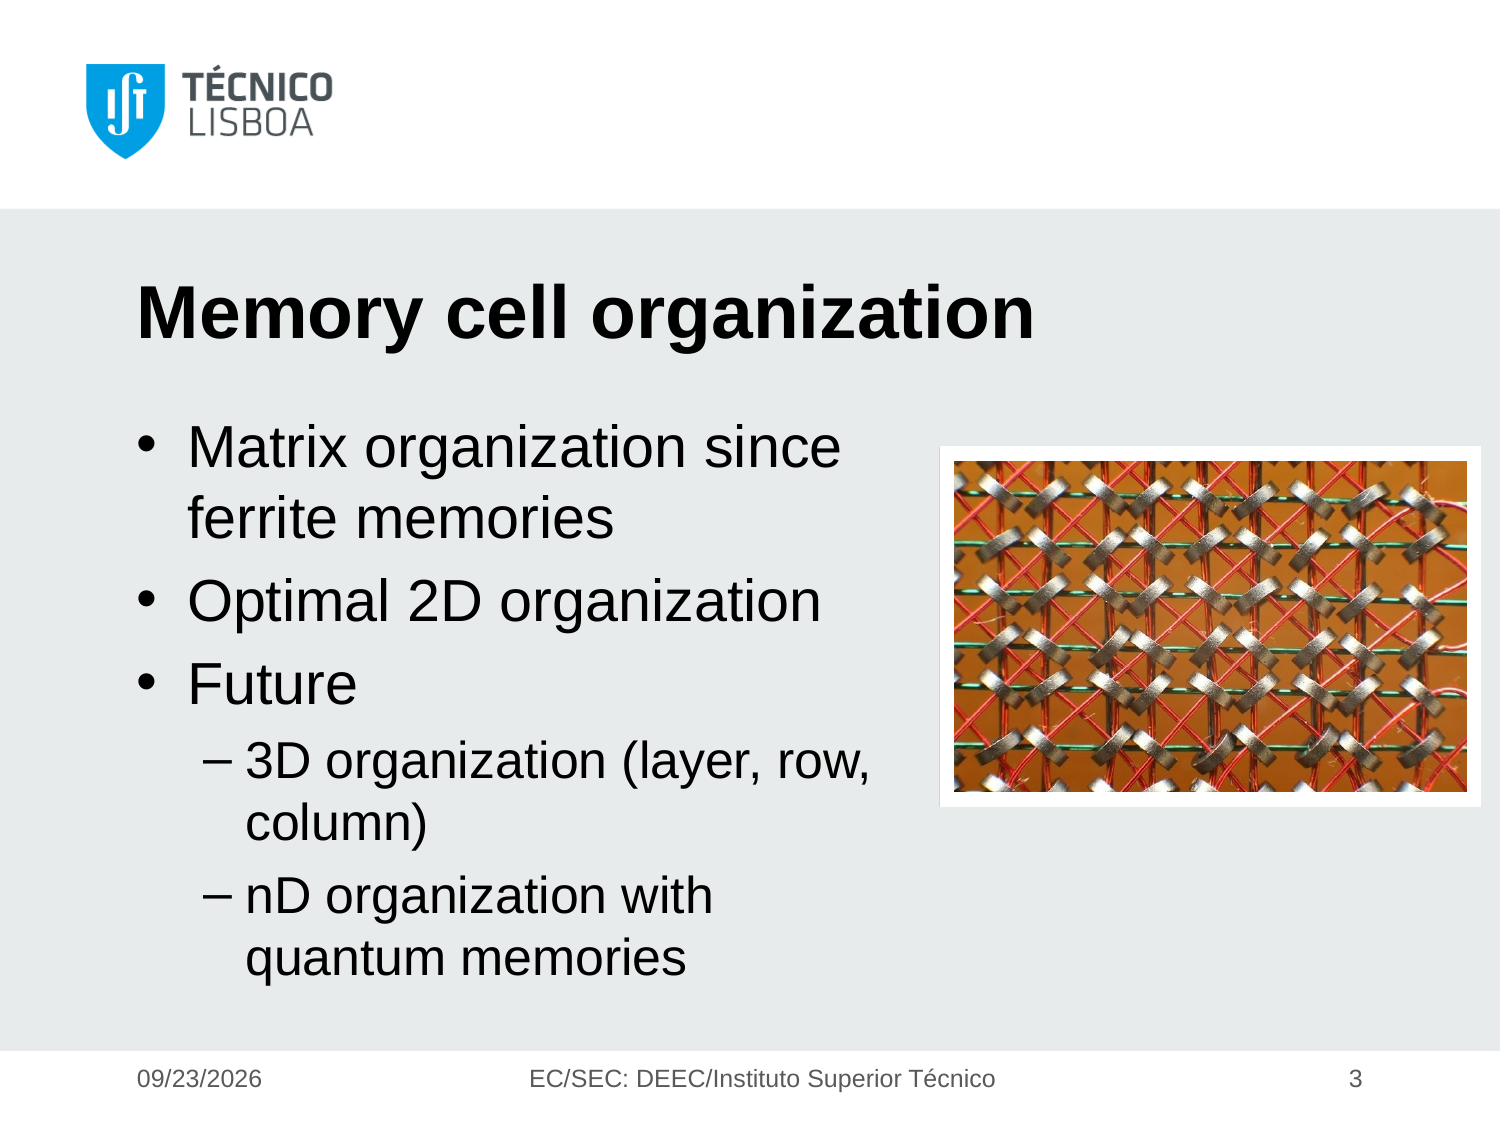

# Memory cell organization
Matrix organization since ferrite memories
Optimal 2D organization
Future
3D organization (layer, row, column)
nD organization with quantum memories
EC/SEC: DEEC/Instituto Superior Técnico
3